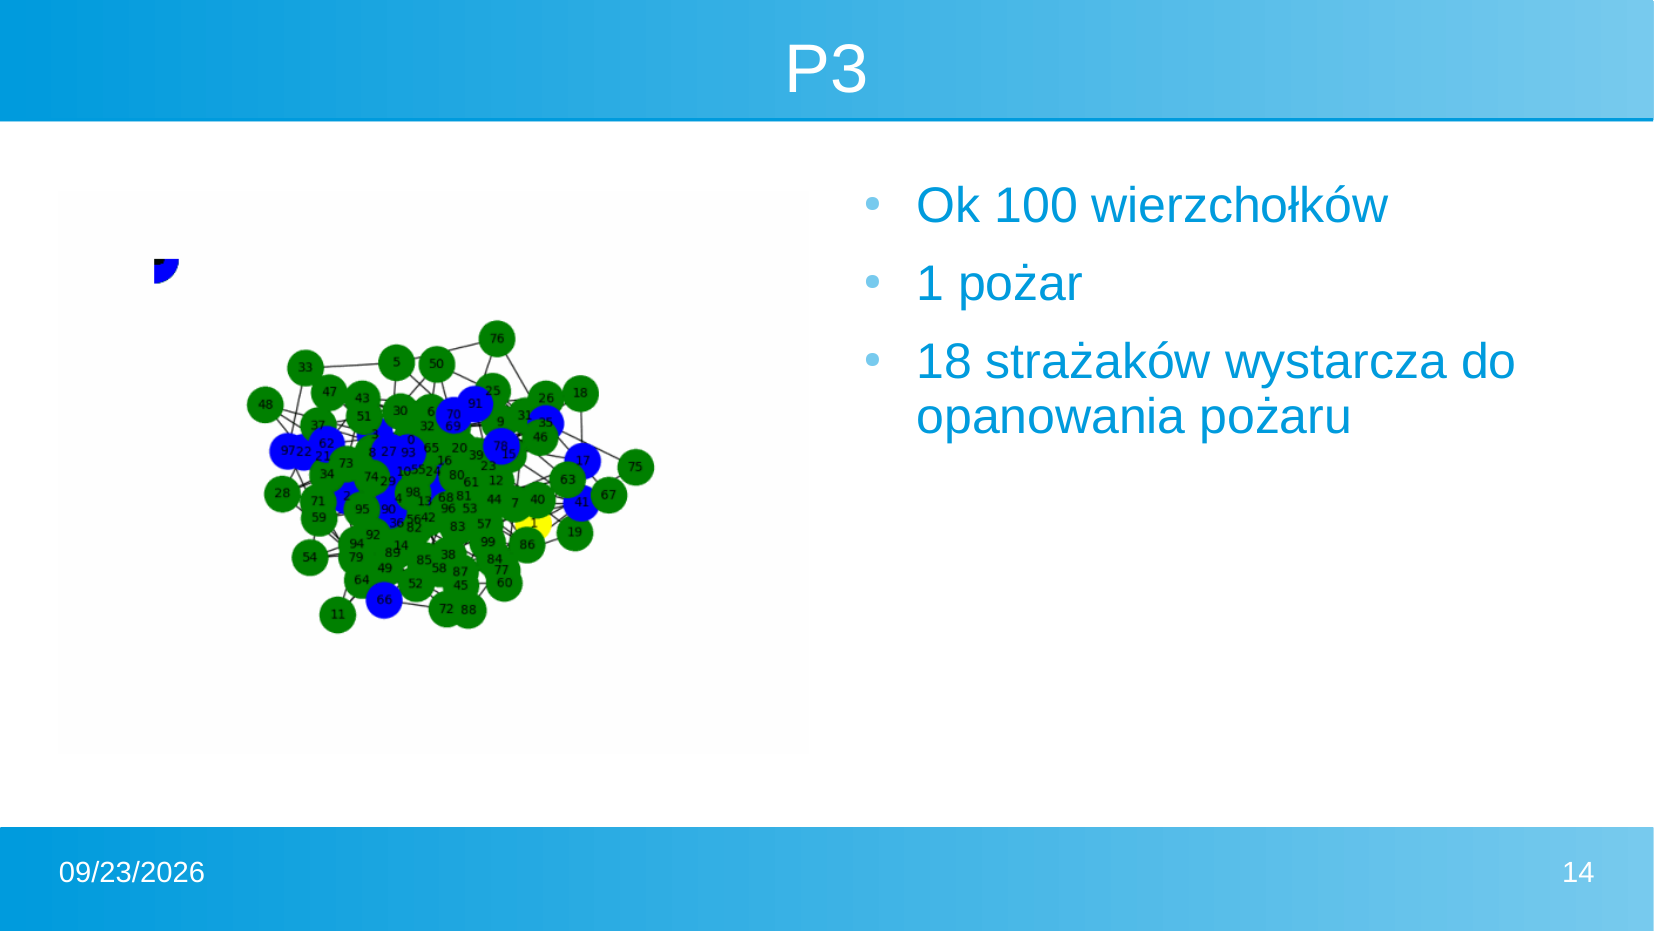

# P3
Ok 100 wierzchołków
1 pożar
18 strażaków wystarcza do opanowania pożaru
14